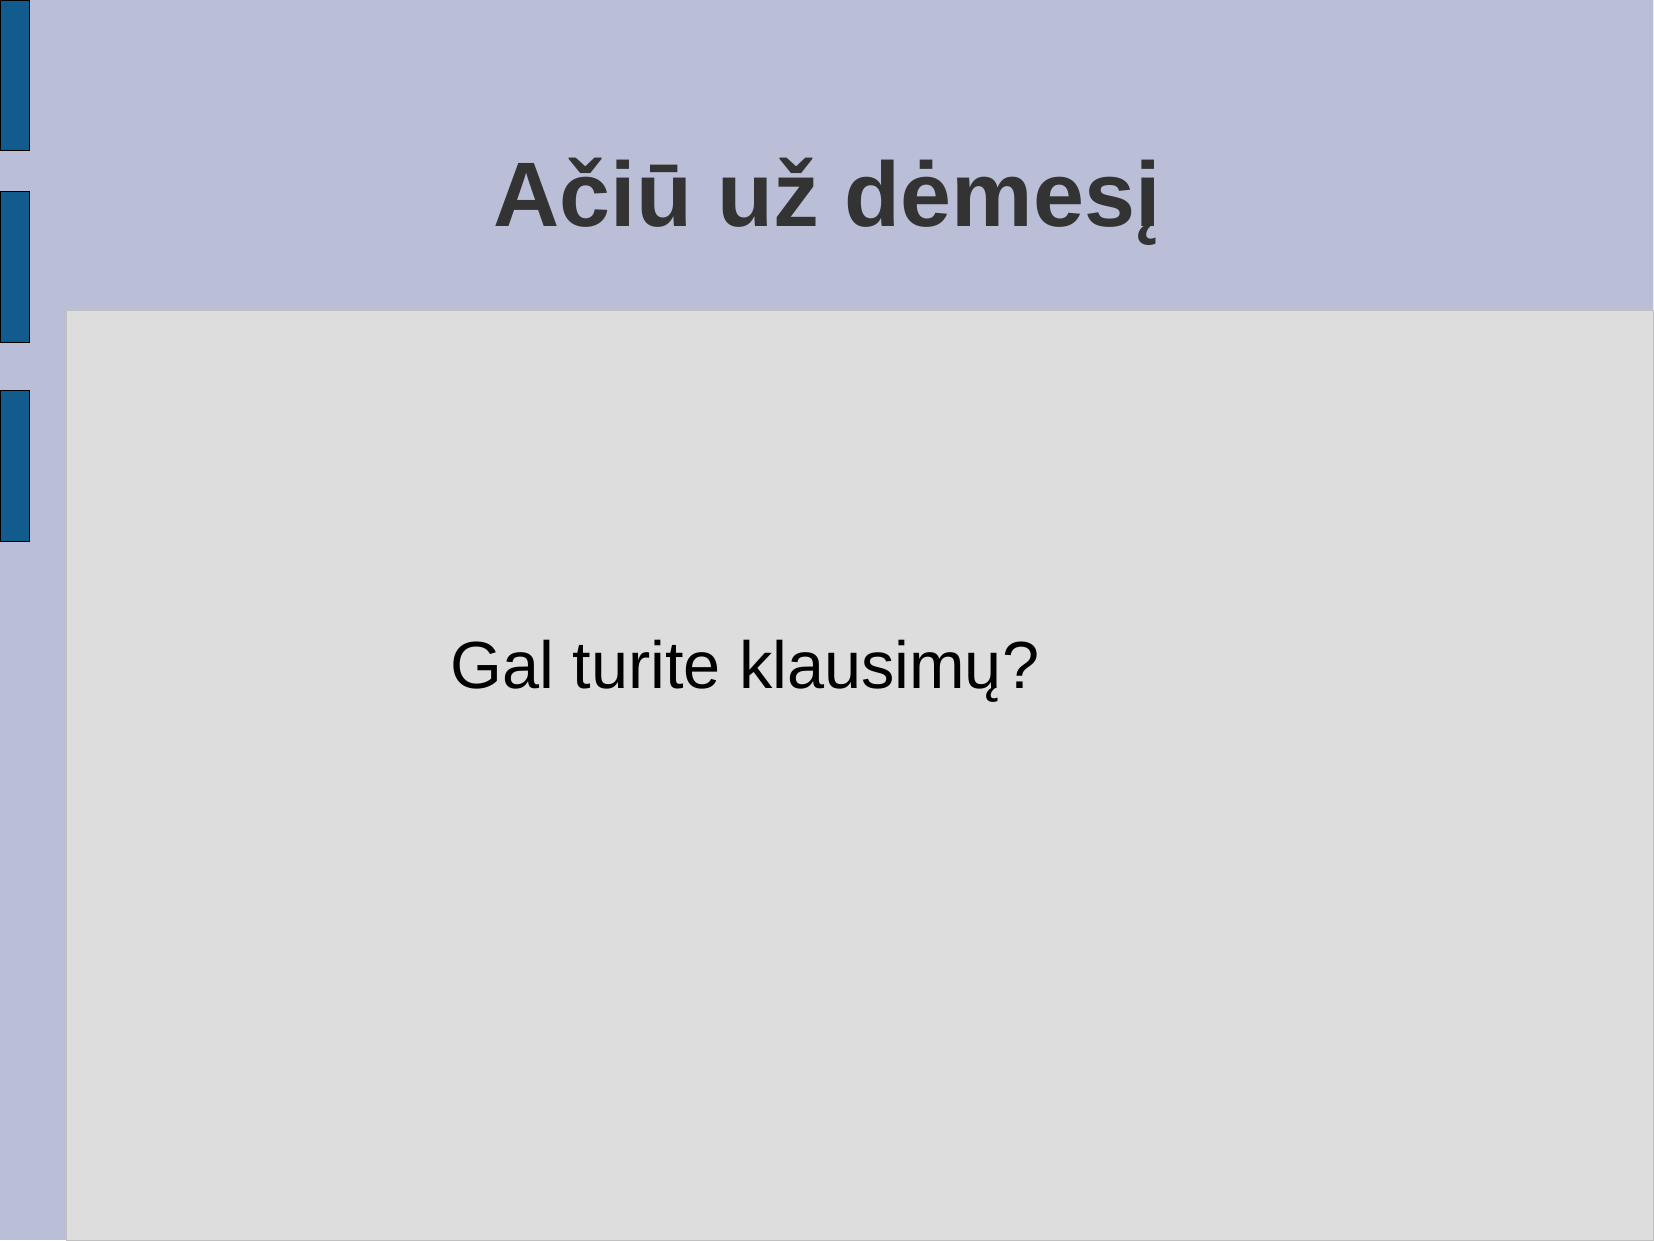

# Ačiū už dėmesį
Gal turite klausimų?